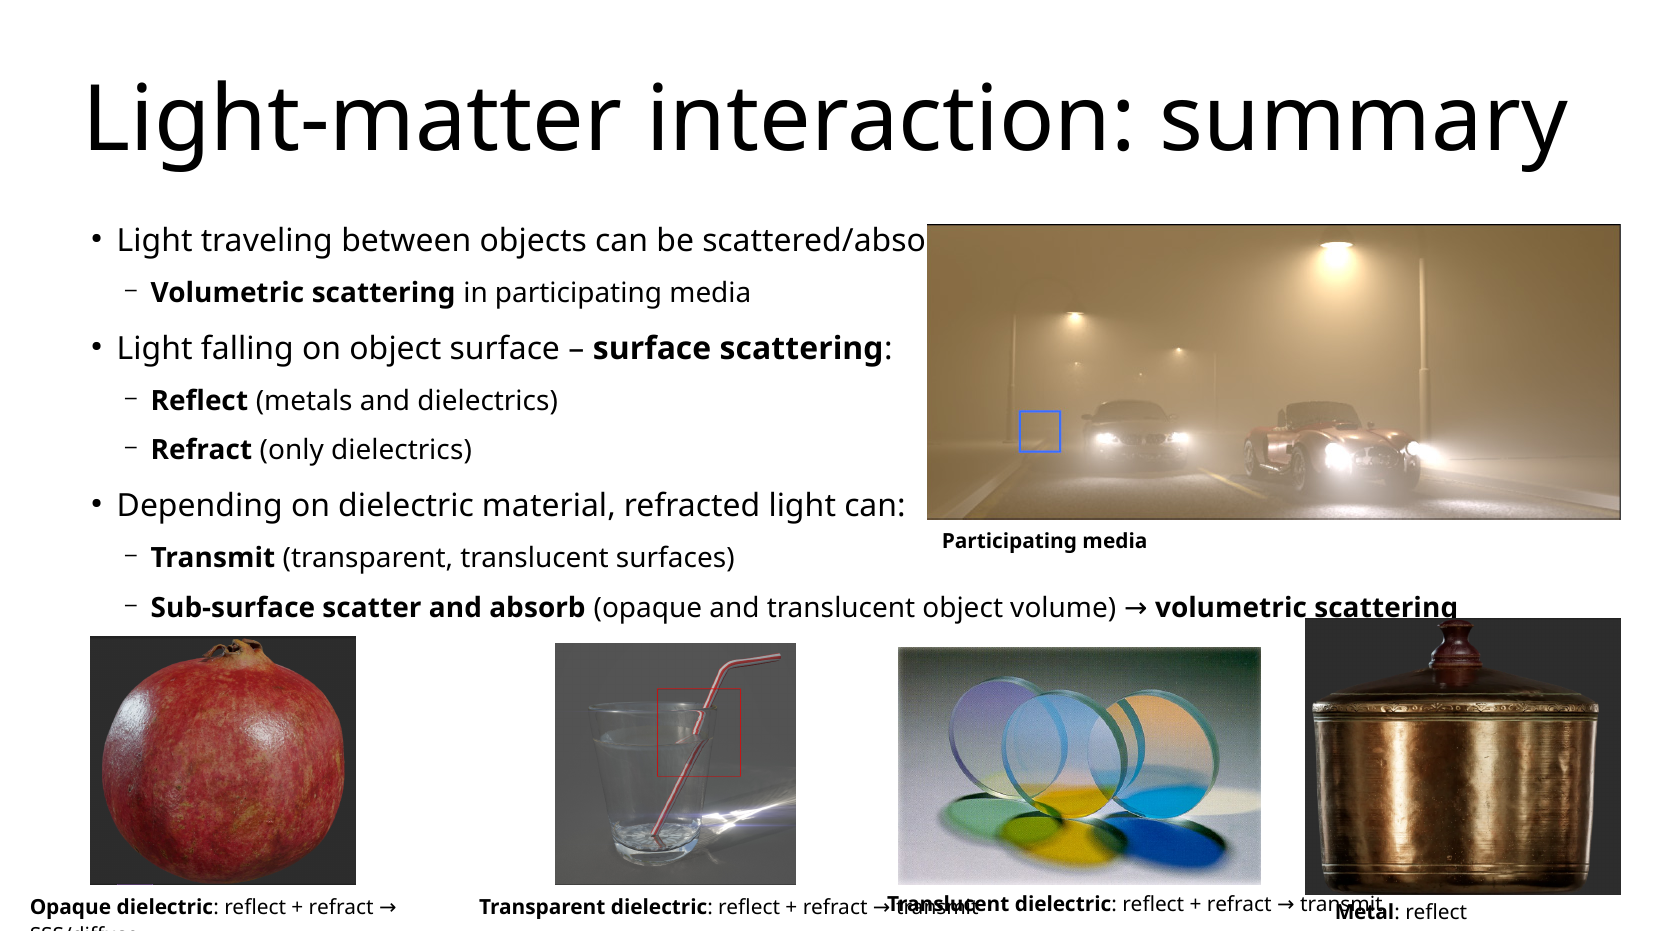

# Light-matter interaction: summary
Light traveling between objects can be scattered/absorbed
Volumetric scattering in participating media
Light falling on object surface – surface scattering:
Reflect (metals and dielectrics)
Refract (only dielectrics)
Depending on dielectric material, refracted light can:
Transmit (transparent, translucent surfaces)
Sub-surface scatter and absorb (opaque and translucent object volume) → volumetric scattering
Participating media
43
Translucent dielectric: reflect + refract → transmit
Opaque dielectric: reflect + refract → SSS/diffuse
Transparent dielectric: reflect + refract → transmit
Metal: reflect